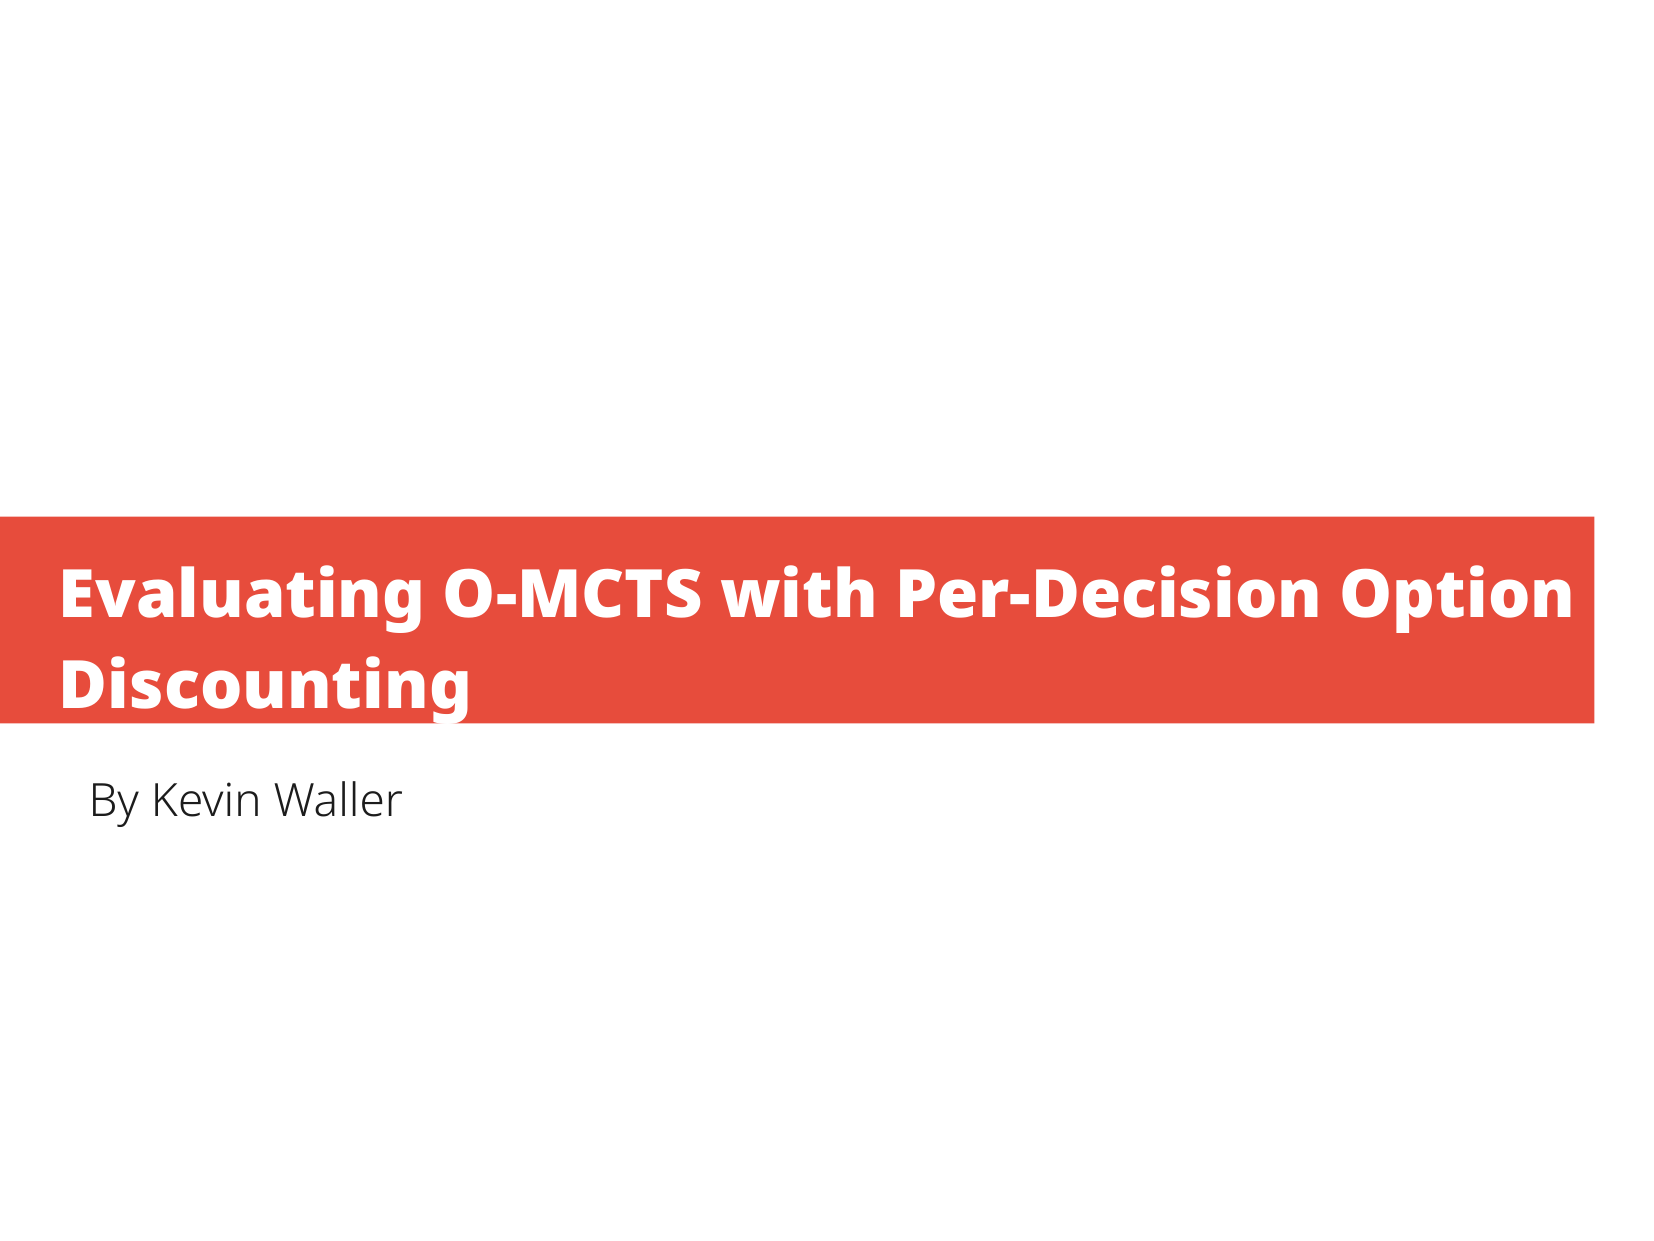

# Evaluating O-MCTS with Per-Decision Option Discounting
By Kevin Waller